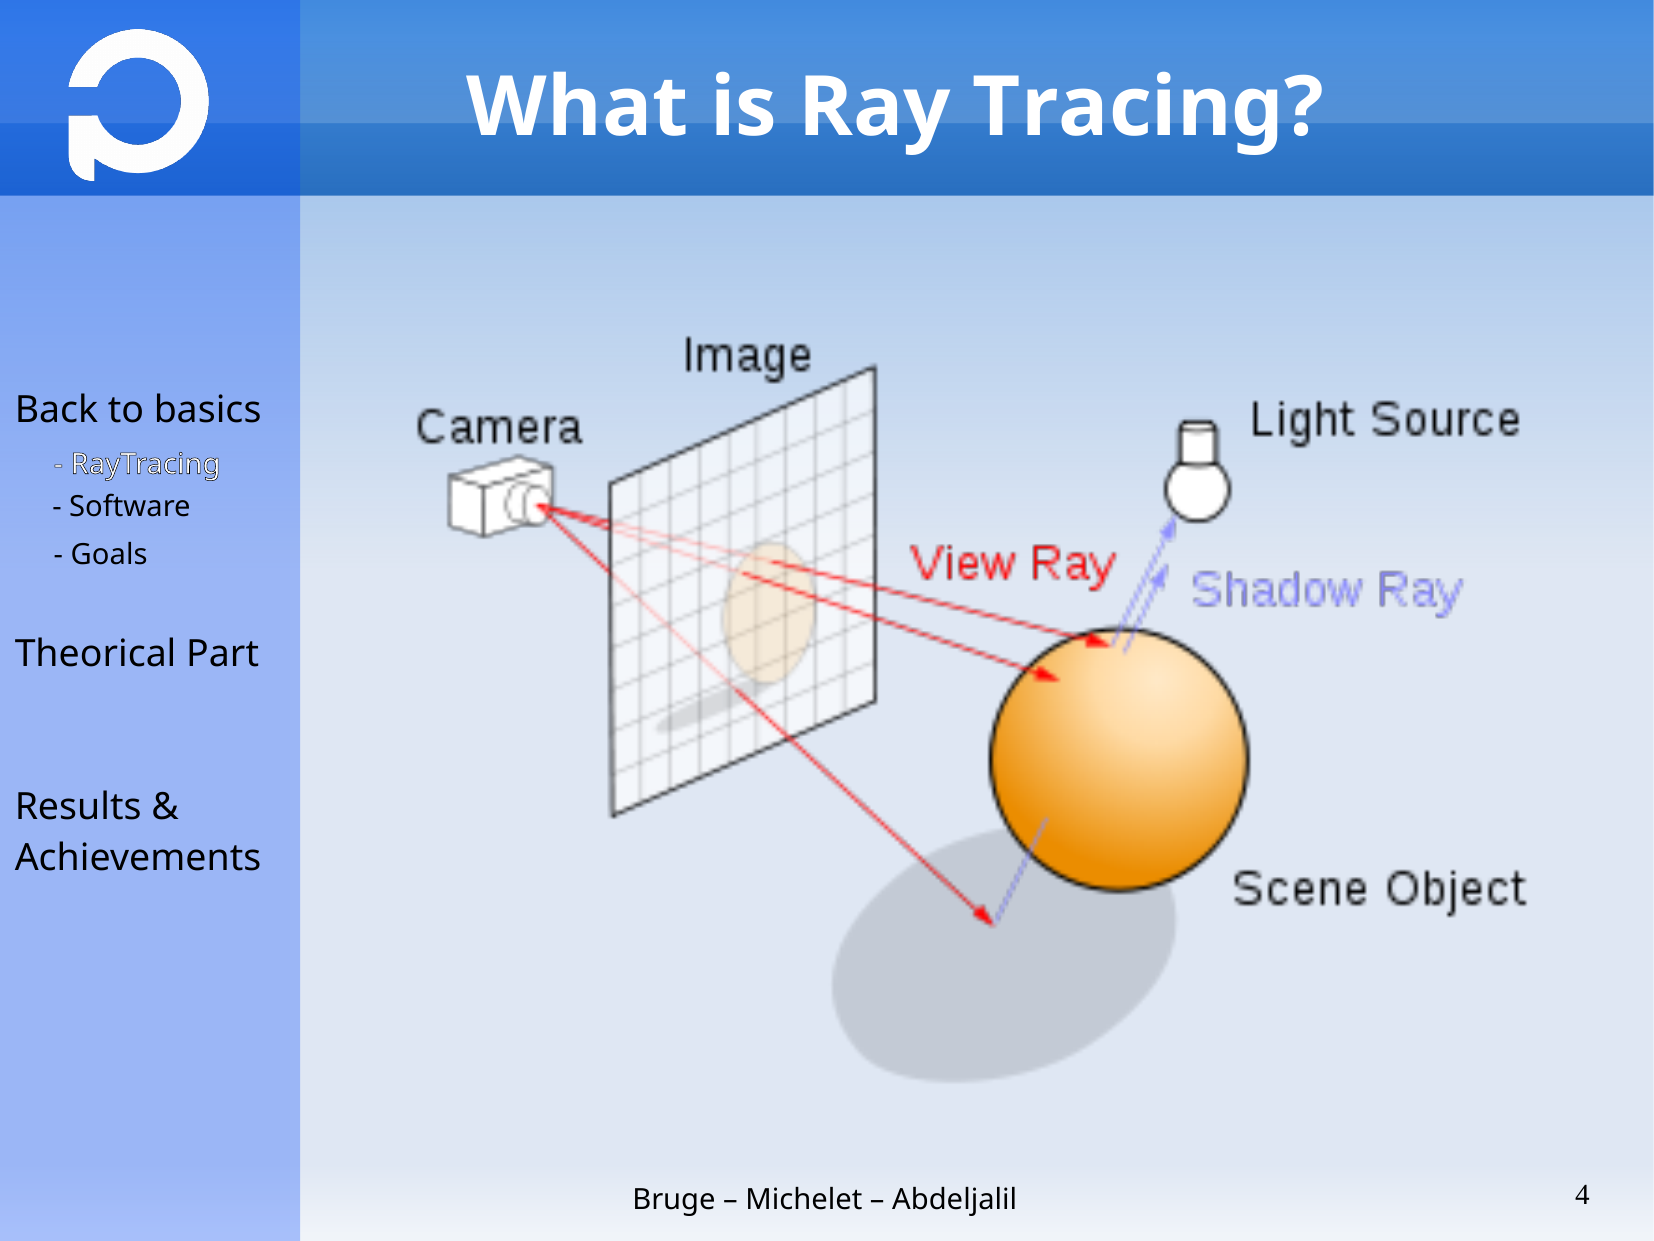

Back to basics
 - RayTracing
 - Software
 - Goals
Theorical Part
Results & Achievements
# What is Ray Tracing?
Bruge – Michelet – Abdeljalil